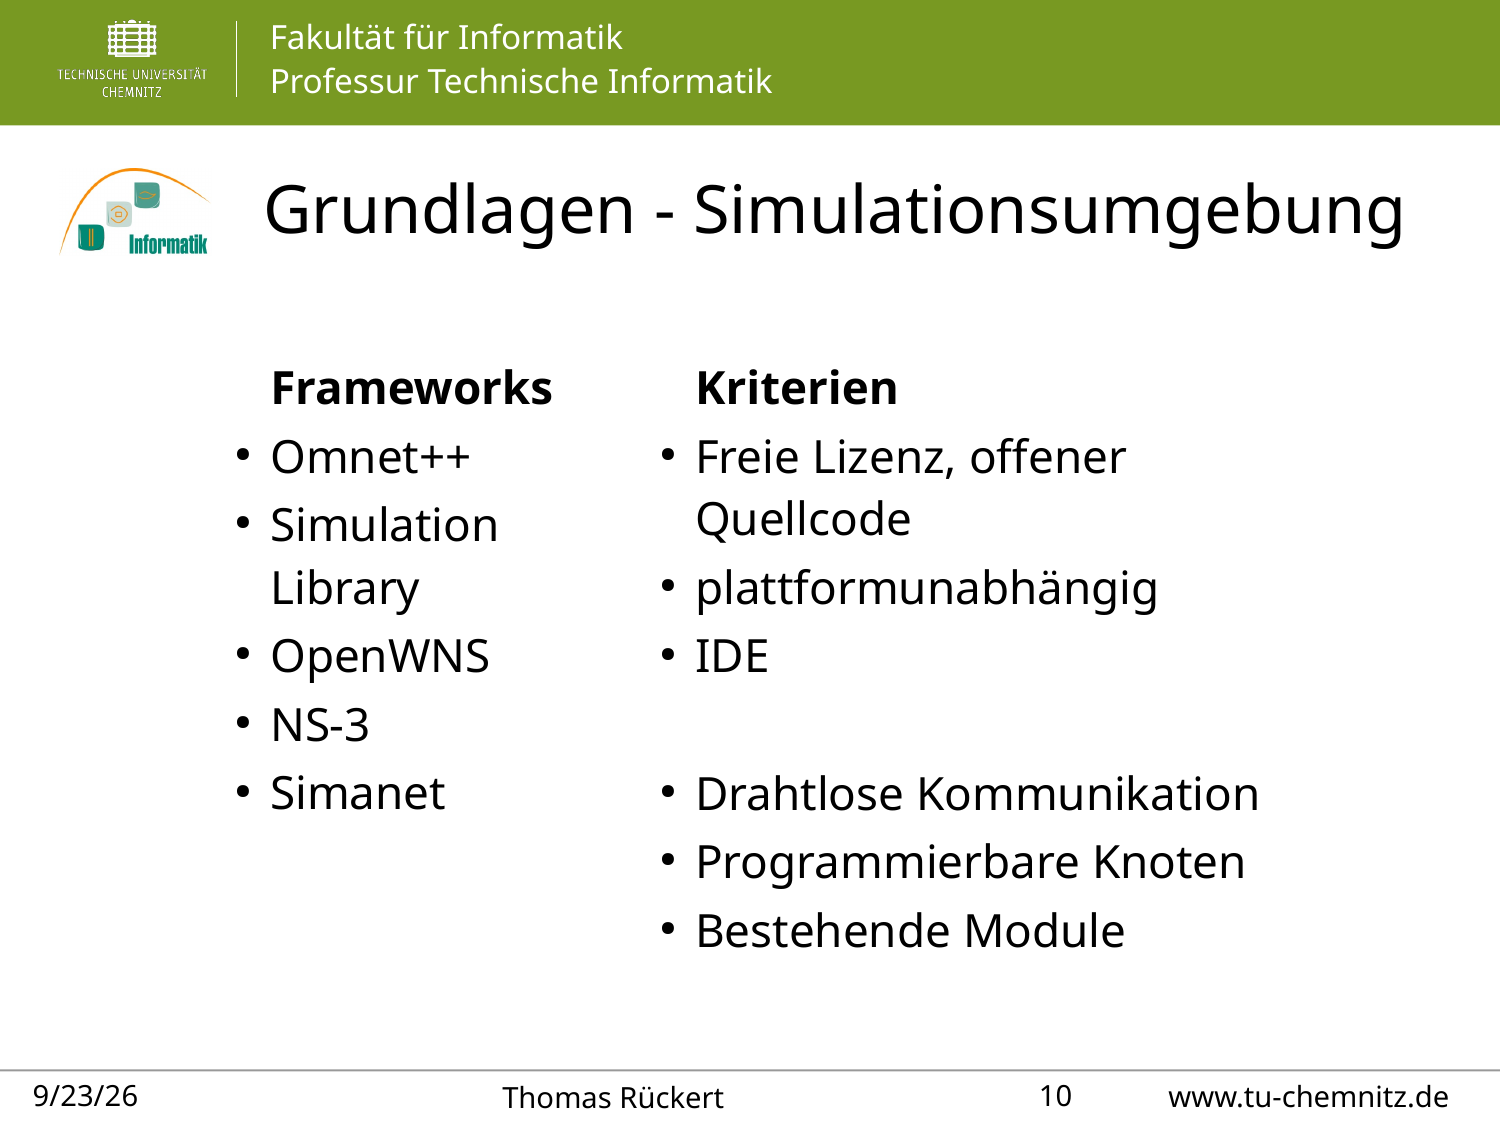

# Grundlagen - Simulationsumgebung
Frameworks
Omnet++
Simulation Library
OpenWNS
NS-3
Simanet
Kriterien
Freie Lizenz, offener Quellcode
plattformunabhängig
IDE
Drahtlose Kommunikation
Programmierbare Knoten
Bestehende Module
Thomas Rückert